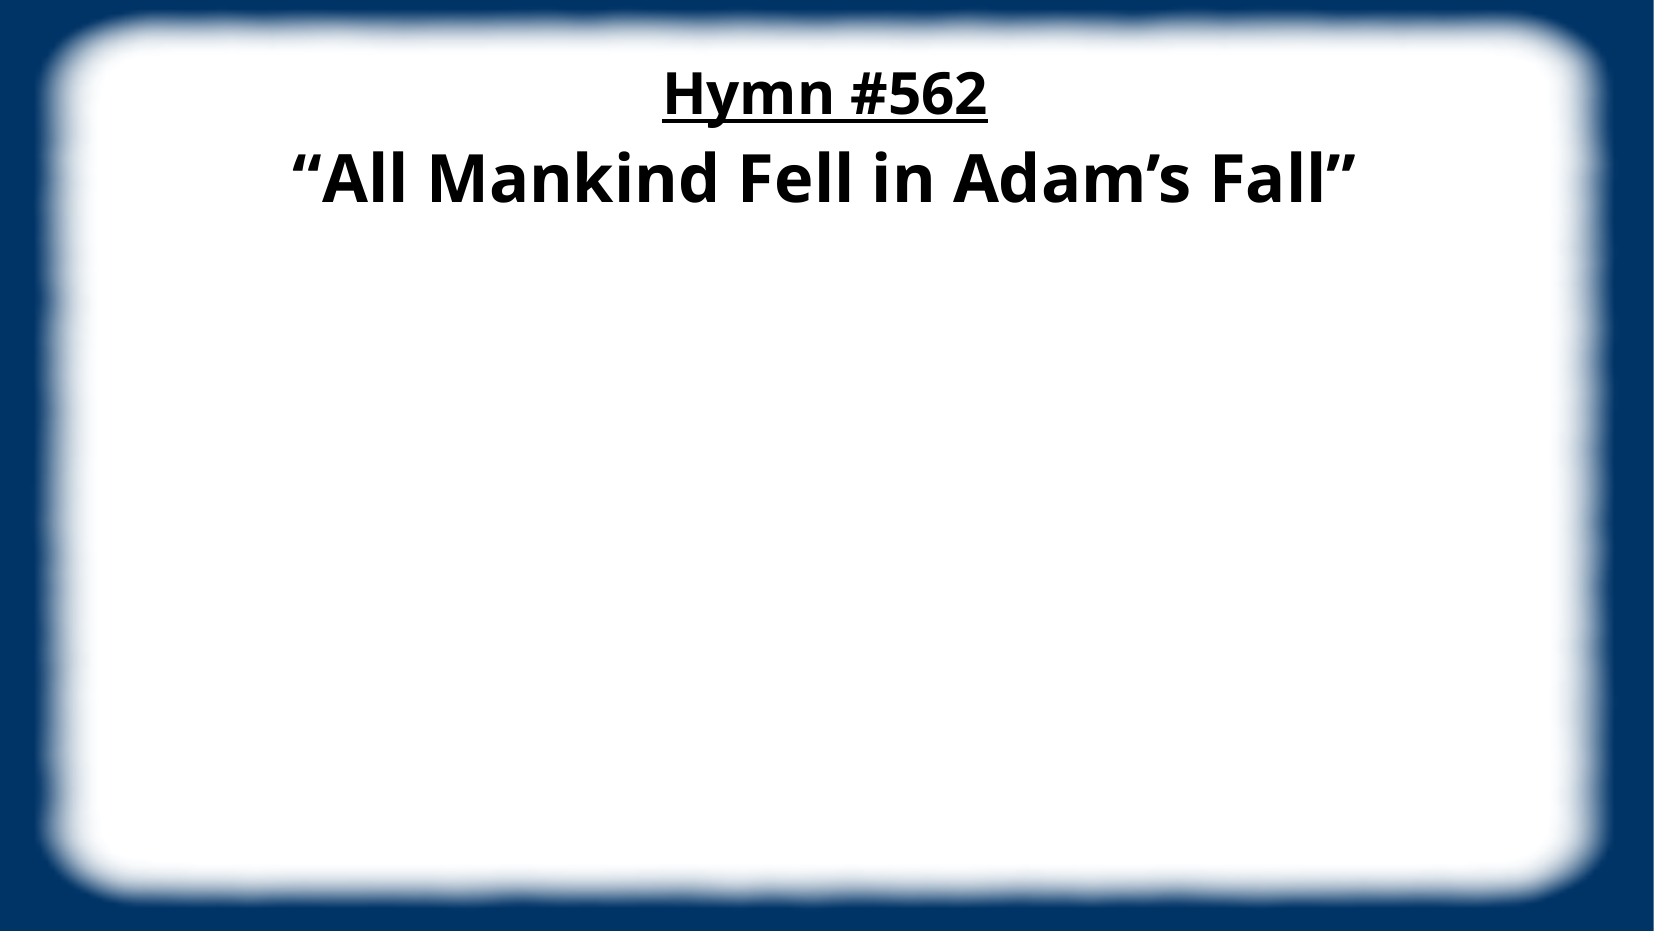

Hymn #562
“All Mankind Fell in Adam’s Fall”